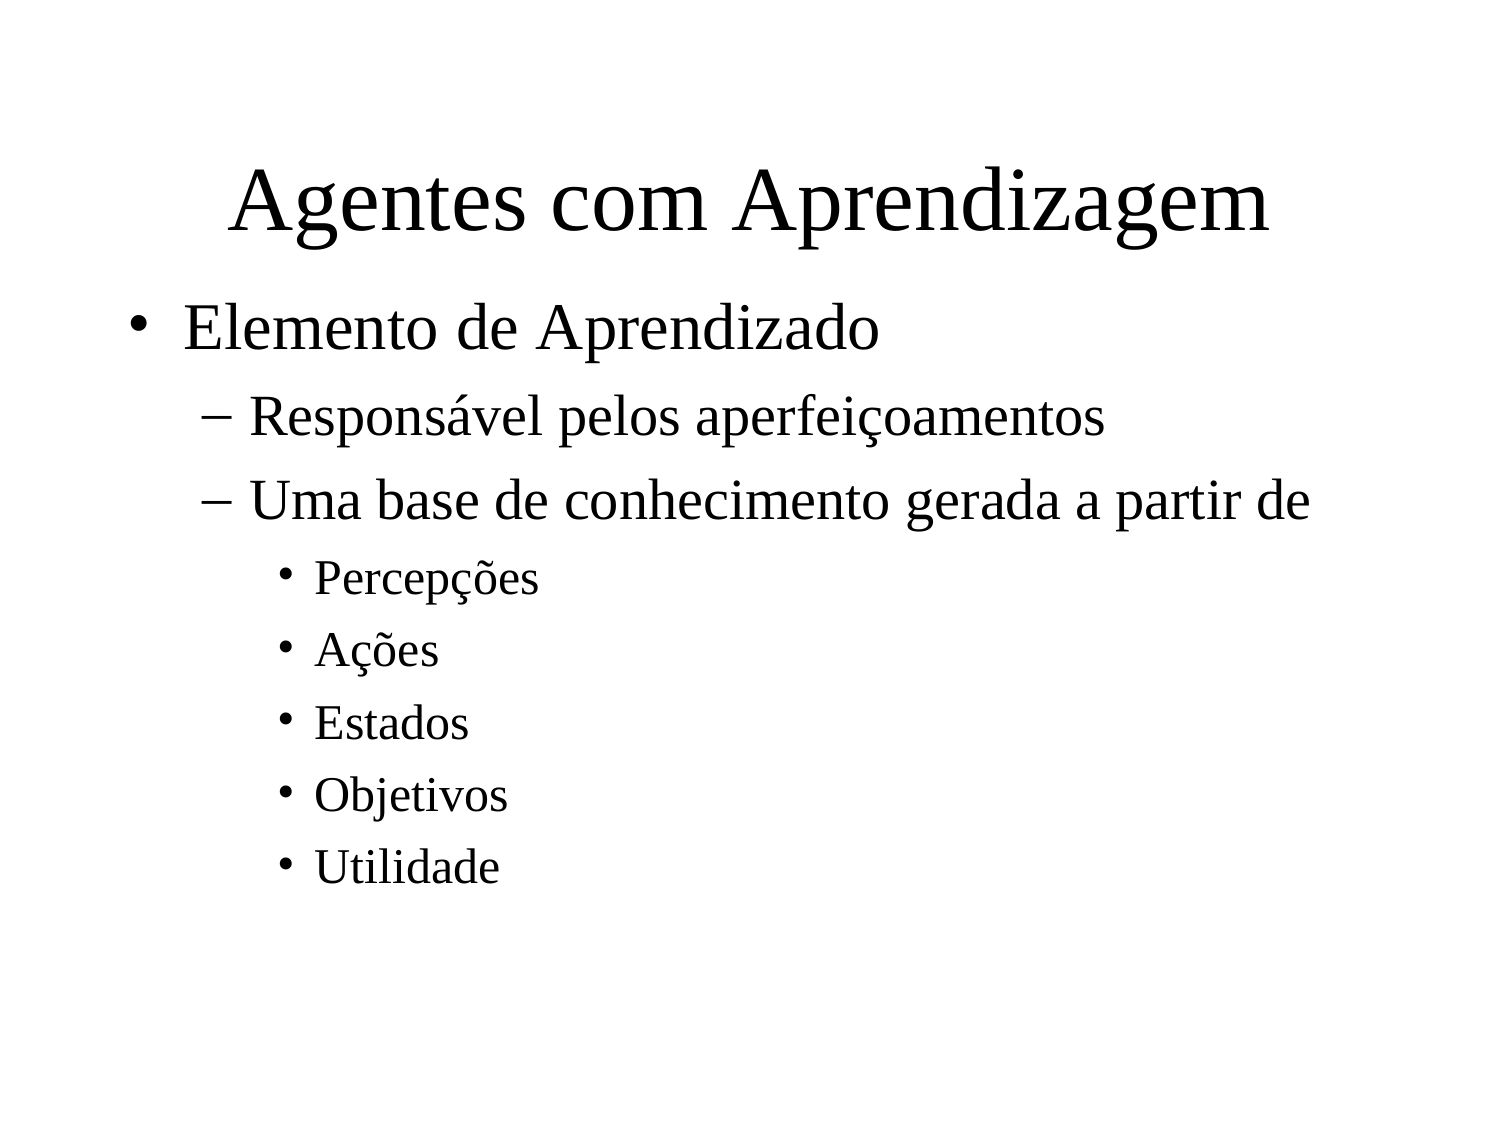

# Agentes com Aprendizagem
Elemento de Aprendizado
Responsável pelos aperfeiçoamentos
Uma base de conhecimento gerada a partir de
Percepções
Ações
Estados
Objetivos
Utilidade